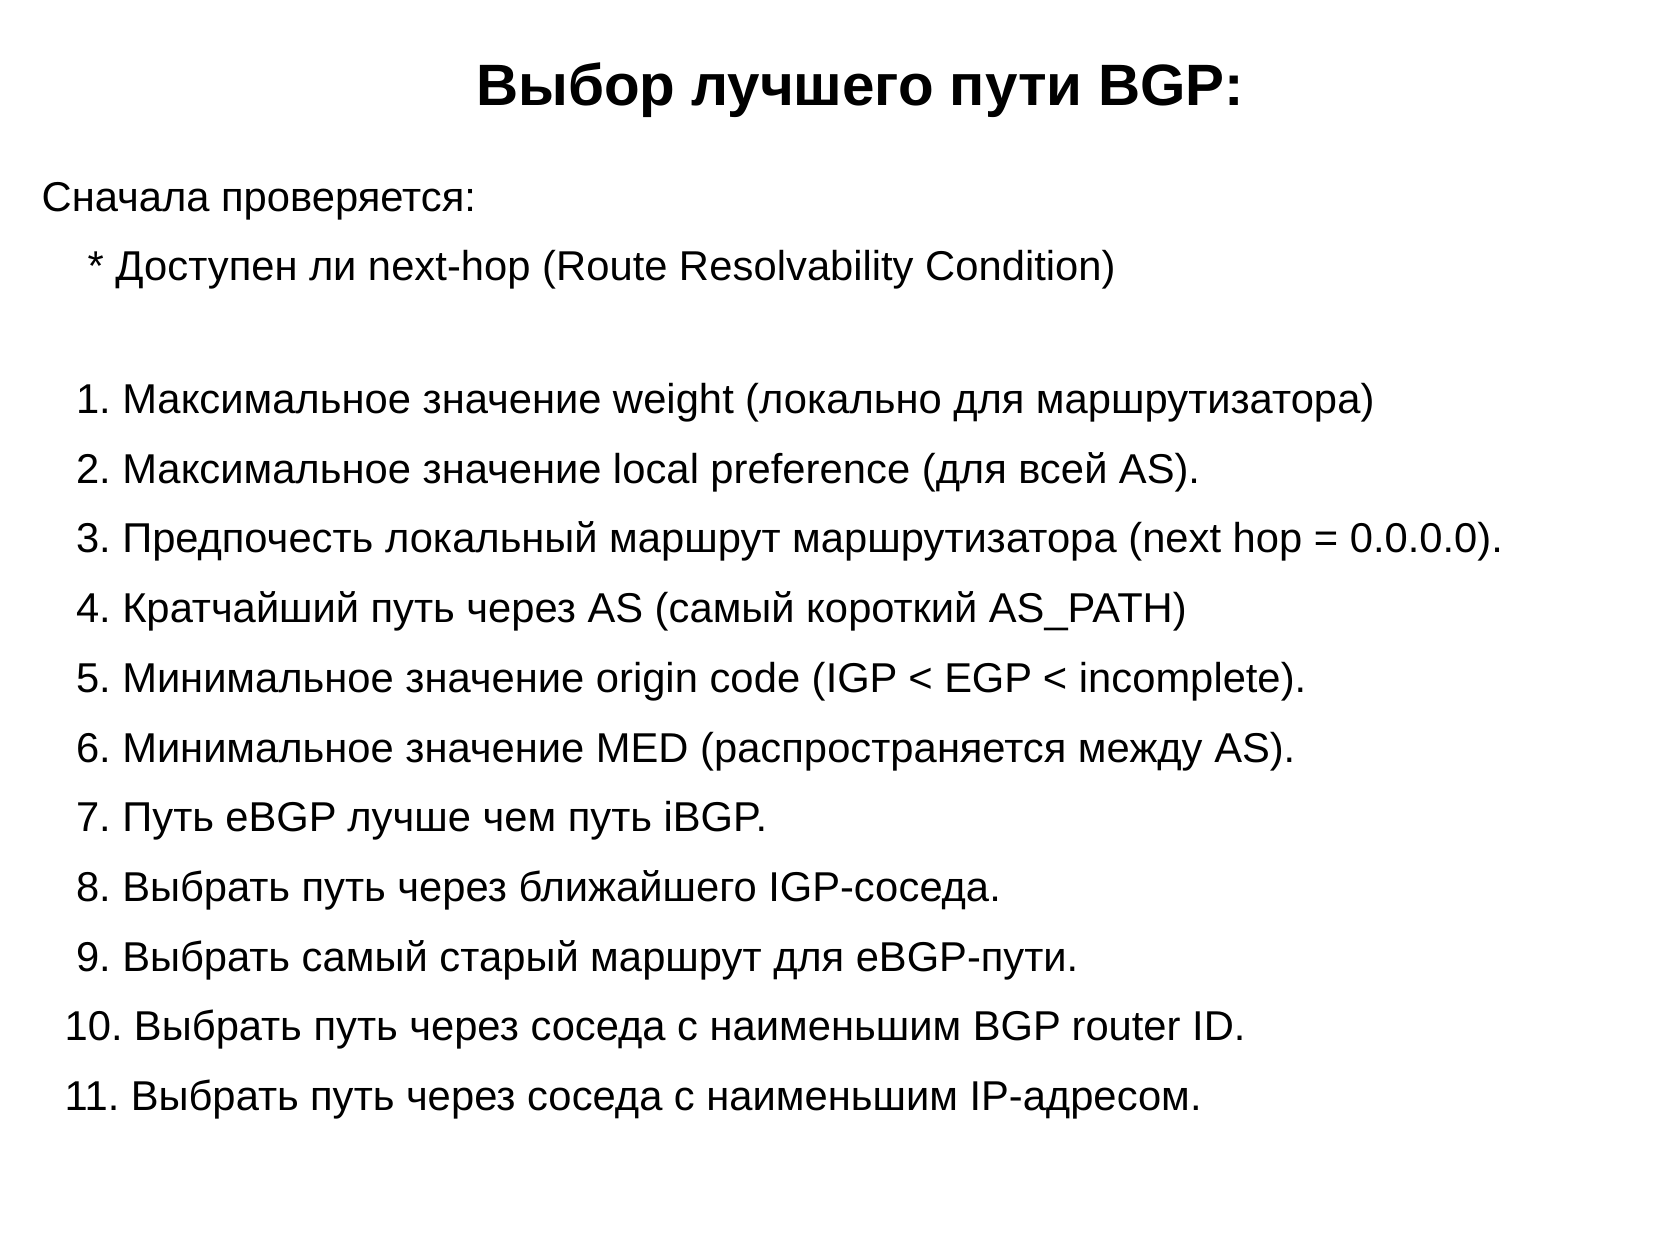

Выбор лучшего пути BGP:
# Сначала проверяется:
 * Доступен ли next-hop (Route Resolvability Condition)
 1. Максимальное значение weight (локально для маршрутизатора)
 2. Максимальное значение local preference (для всей AS).
 3. Предпочесть локальный маршрут маршрутизатора (next hop = 0.0.0.0).
 4. Кратчайший путь через AS (самый короткий AS_PATH)
 5. Минимальное значение origin code (IGP < EGP < incomplete).
 6. Минимальное значение MED (распространяется между AS).
 7. Путь eBGP лучше чем путь iBGP.
 8. Выбрать путь через ближайшего IGP-соседа.
 9. Выбрать самый старый маршрут для eBGP-пути.
 10. Выбрать путь через соседа с наименьшим BGP router ID.
 11. Выбрать путь через соседа с наименьшим IP-адресом.